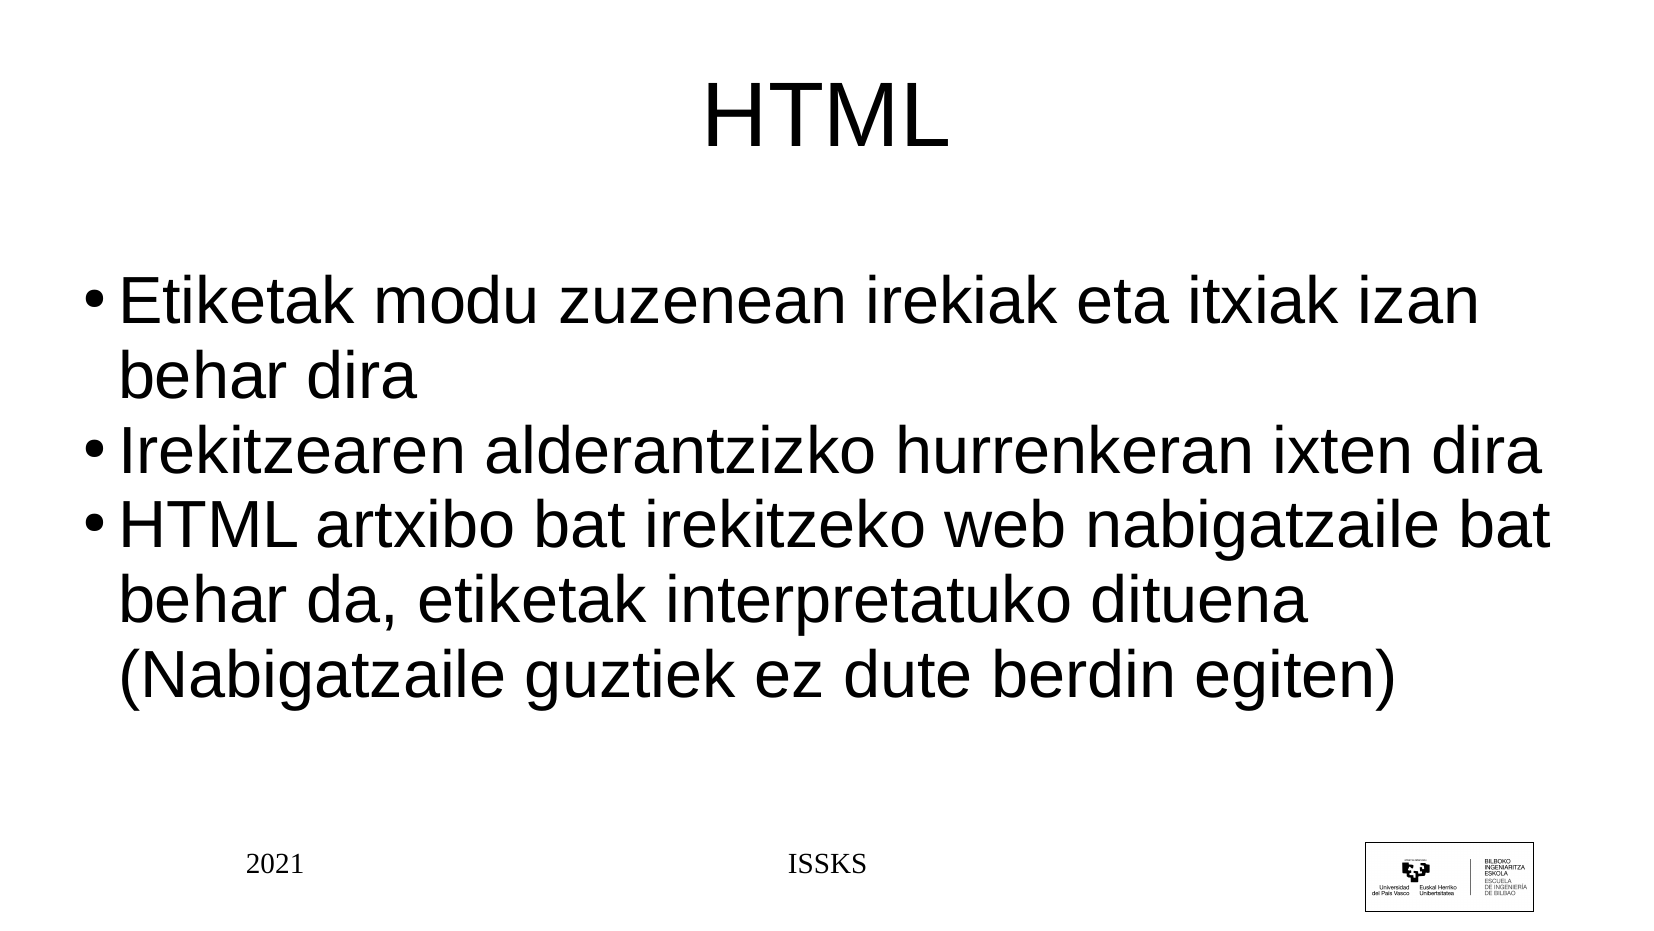

# HTML
Etiketak modu zuzenean irekiak eta itxiak izan behar dira
Irekitzearen alderantzizko hurrenkeran ixten dira
HTML artxibo bat irekitzeko web nabigatzaile bat behar da, etiketak interpretatuko dituena (Nabigatzaile guztiek ez dute berdin egiten)